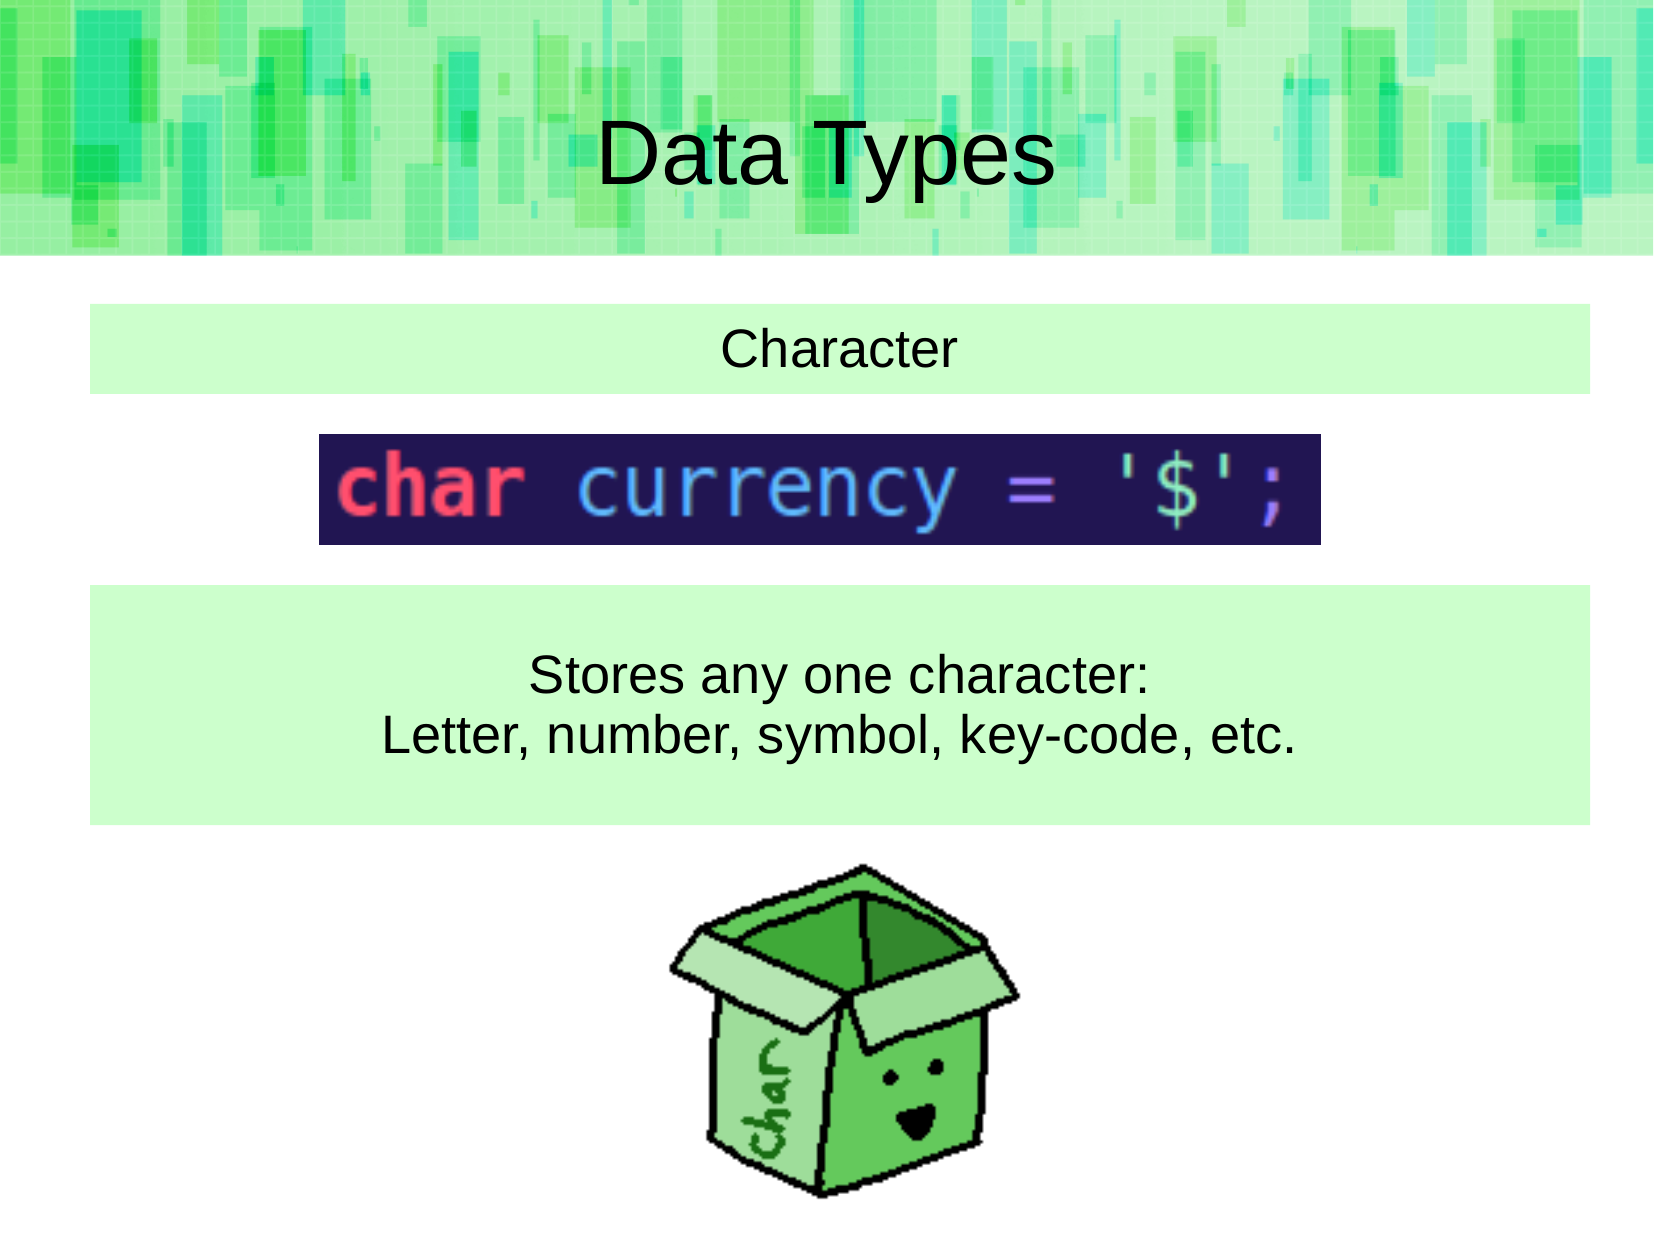

# Data Types
Character
Stores any one character:
Letter, number, symbol, key-code, etc.